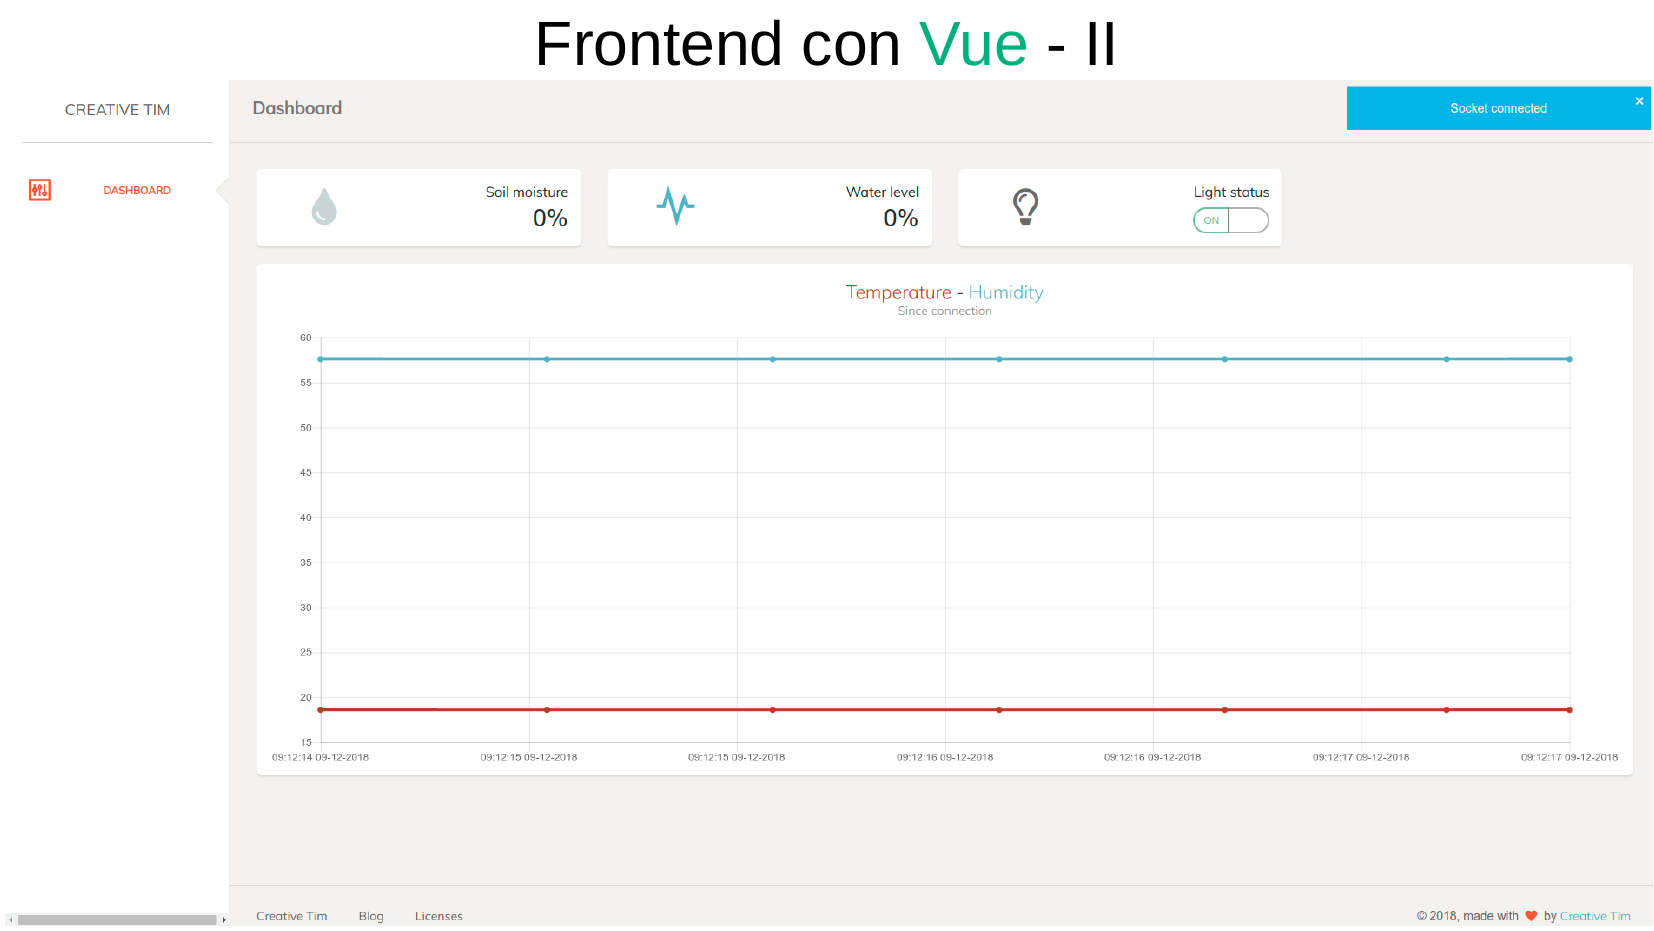

# Frontend con Vue - II
15